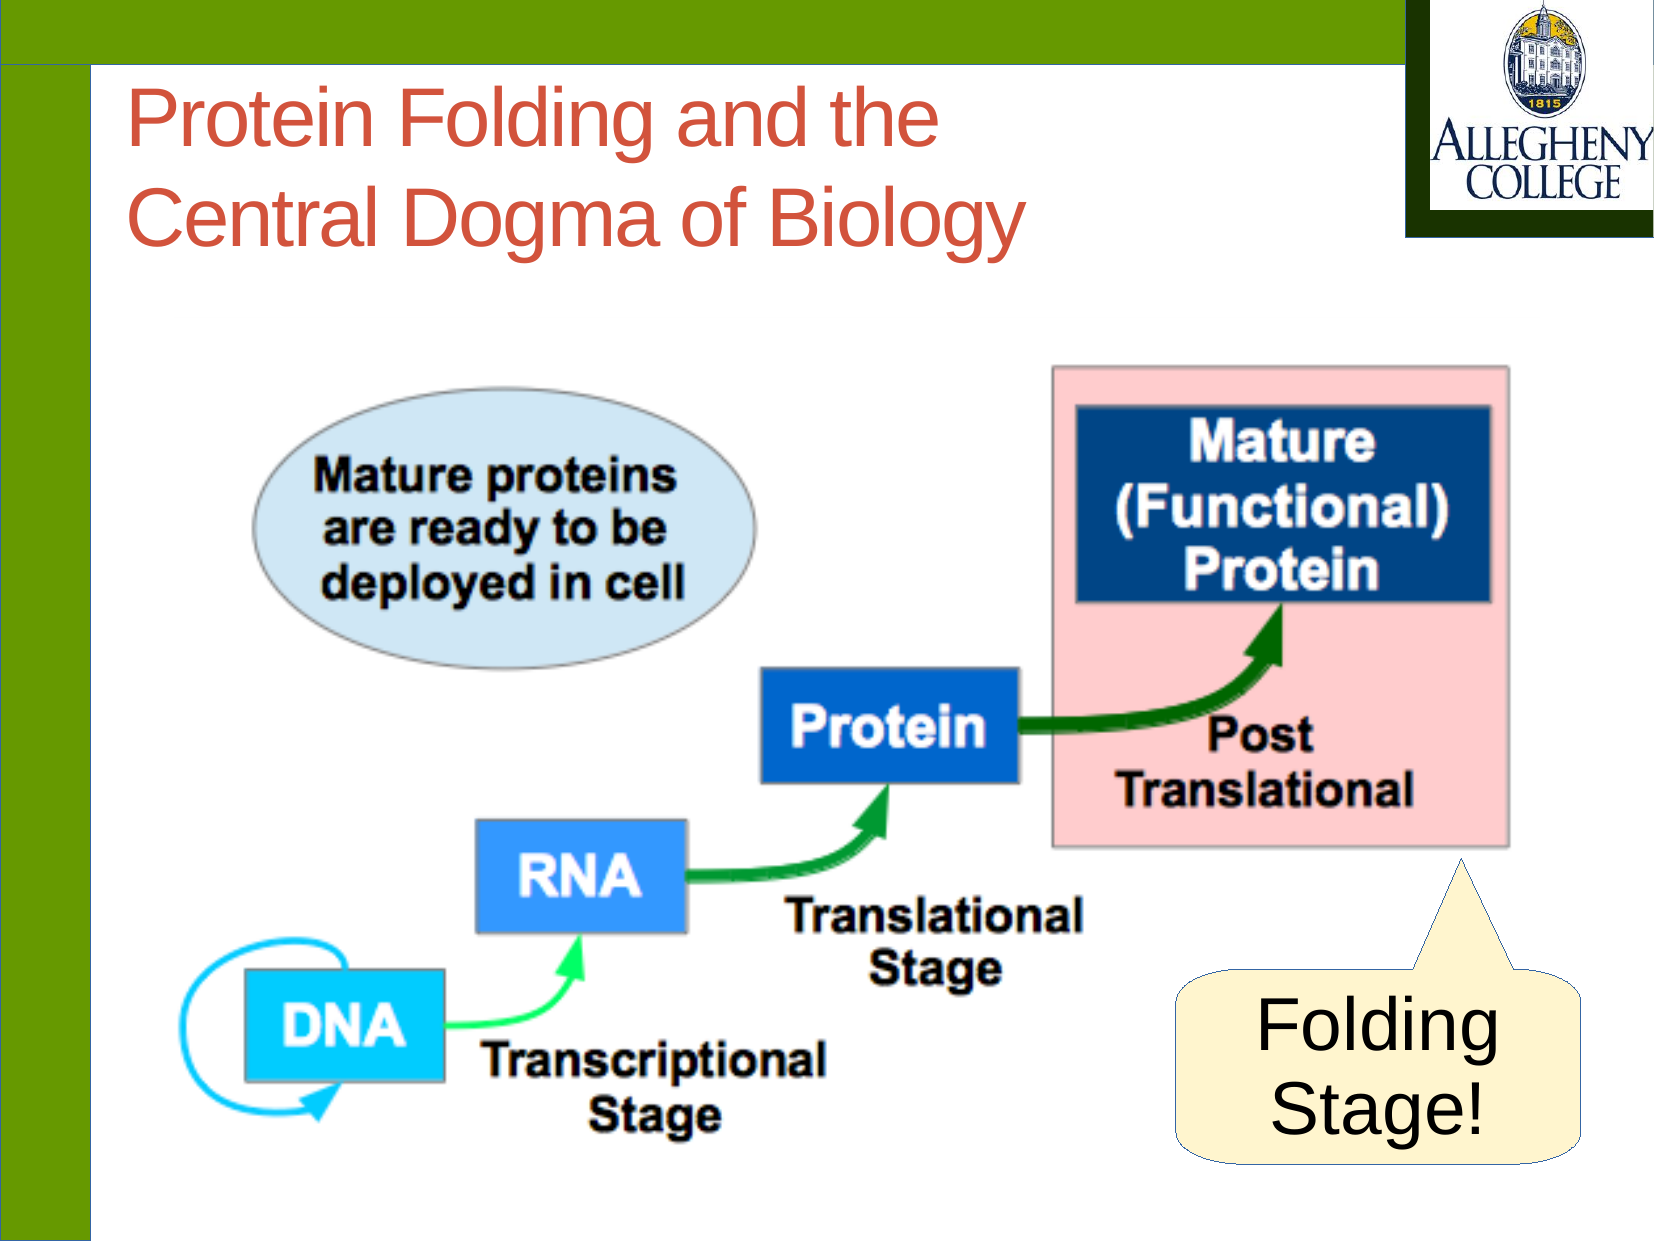

# Protein Folding and the Central Dogma of Biology
Folding
Stage!